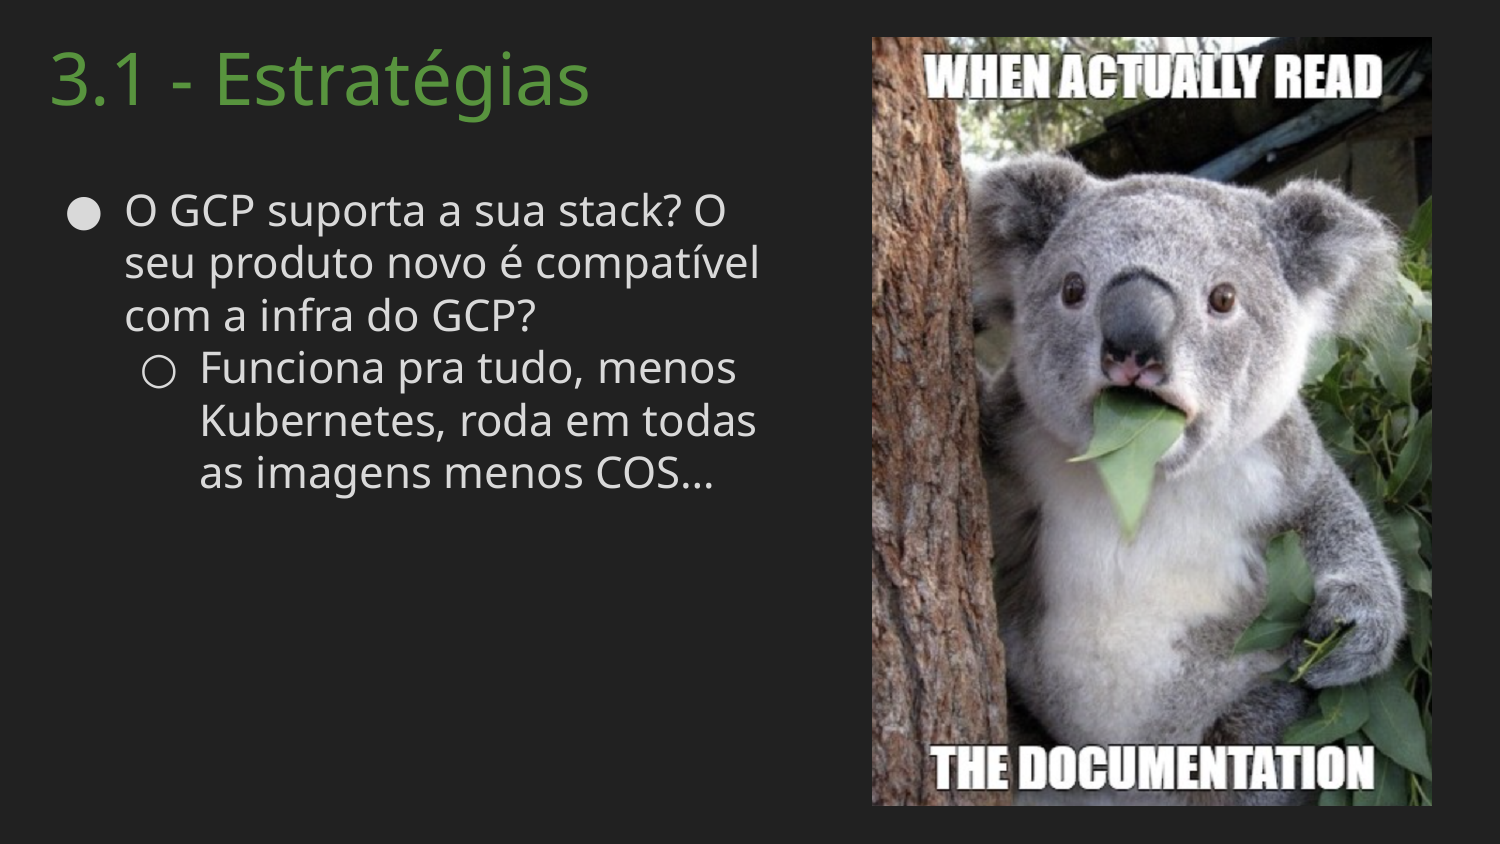

# 3.1 - Estratégias
O GCP suporta a sua stack? O seu produto novo é compatível com a infra do GCP?
Funciona pra tudo, menos Kubernetes, roda em todas as imagens menos COS…